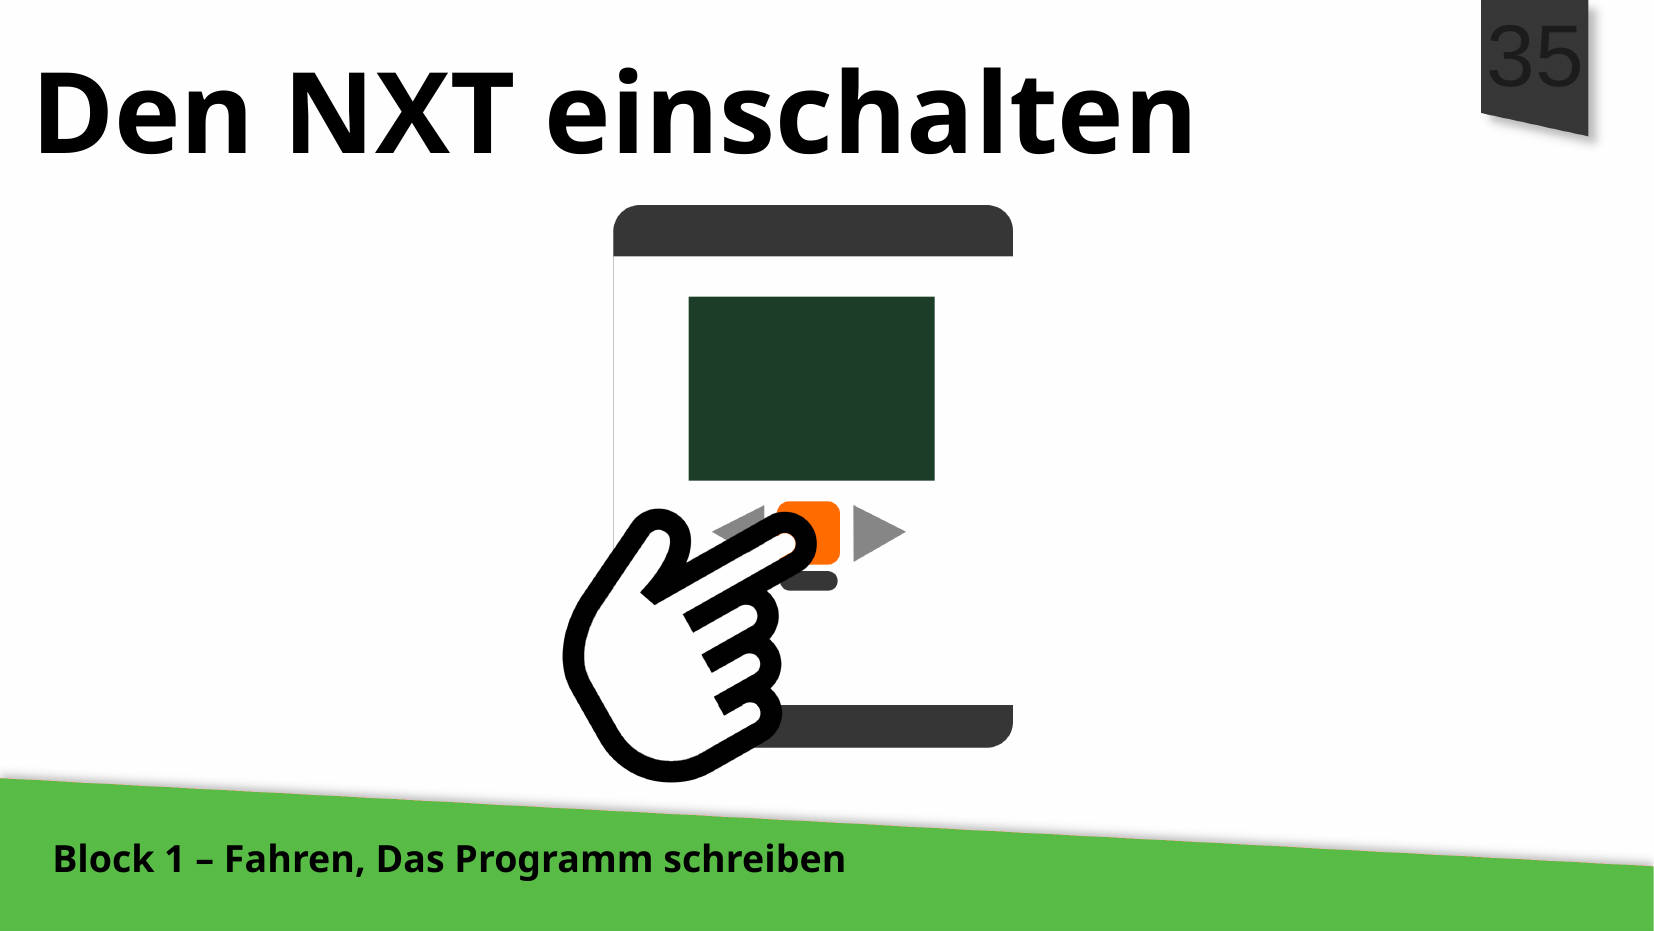

# Den NXT einschalten
Block 1 – Fahren, Das Programm schreiben